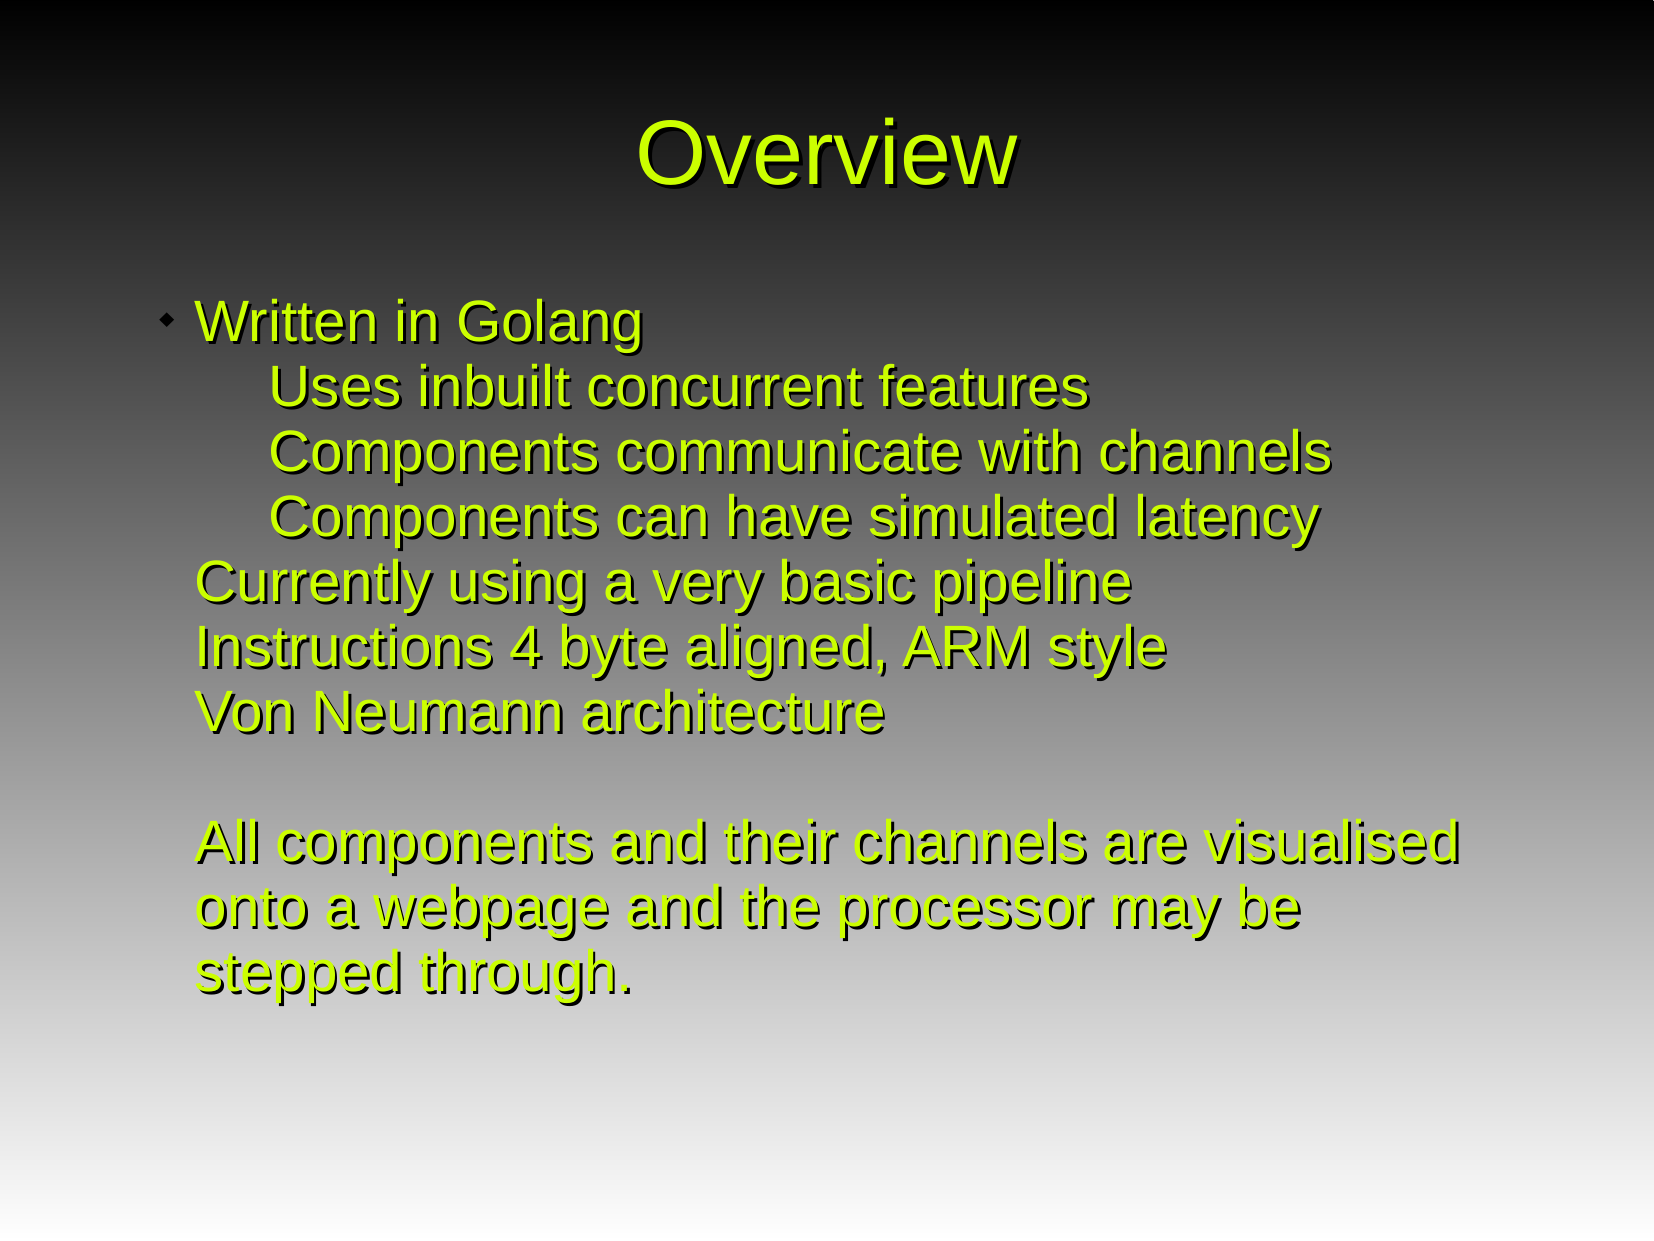

# Overview
Written in Golang
	Uses inbuilt concurrent features
	Components communicate with channels
	Components can have simulated latency
Currently using a very basic pipeline
Instructions 4 byte aligned, ARM style
Von Neumann architecture
All components and their channels are visualised onto a webpage and the processor may be stepped through.